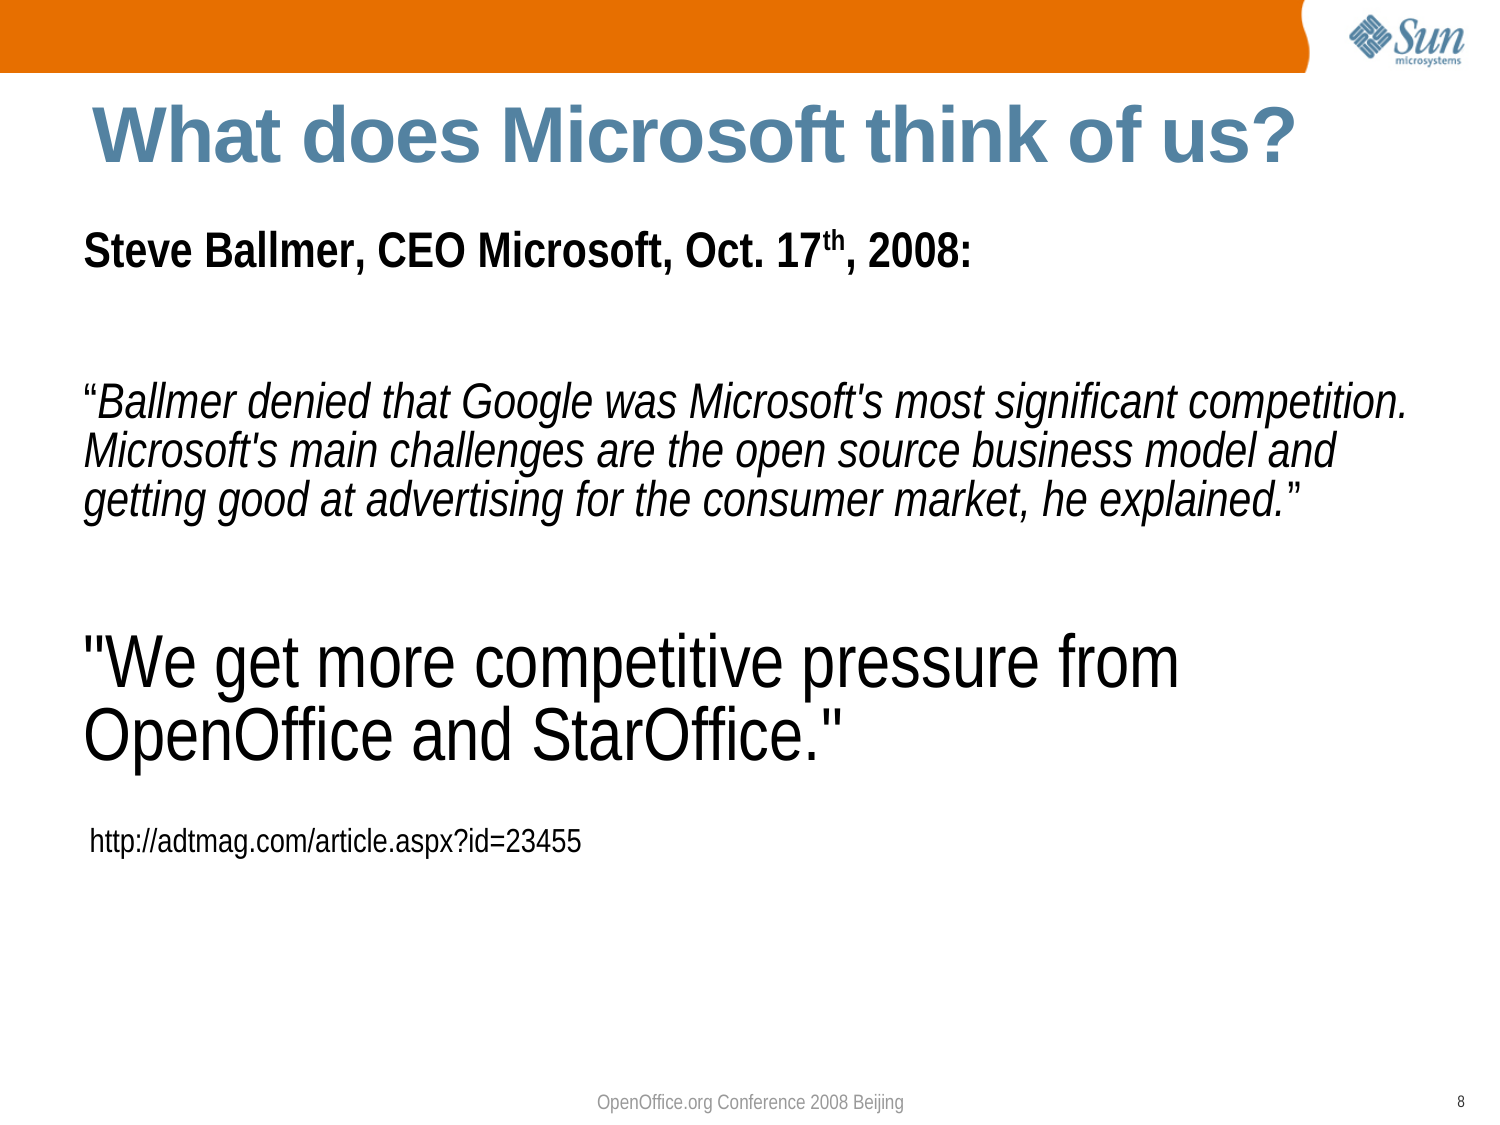

# What does Microsoft think of us?
Steve Ballmer, CEO Microsoft, Oct. 17th, 2008:
“Ballmer denied that Google was Microsoft's most significant competition. Microsoft's main challenges are the open source business model and getting good at advertising for the consumer market, he explained.”
"We get more competitive pressure from OpenOffice and StarOffice."
http://adtmag.com/article.aspx?id=23455